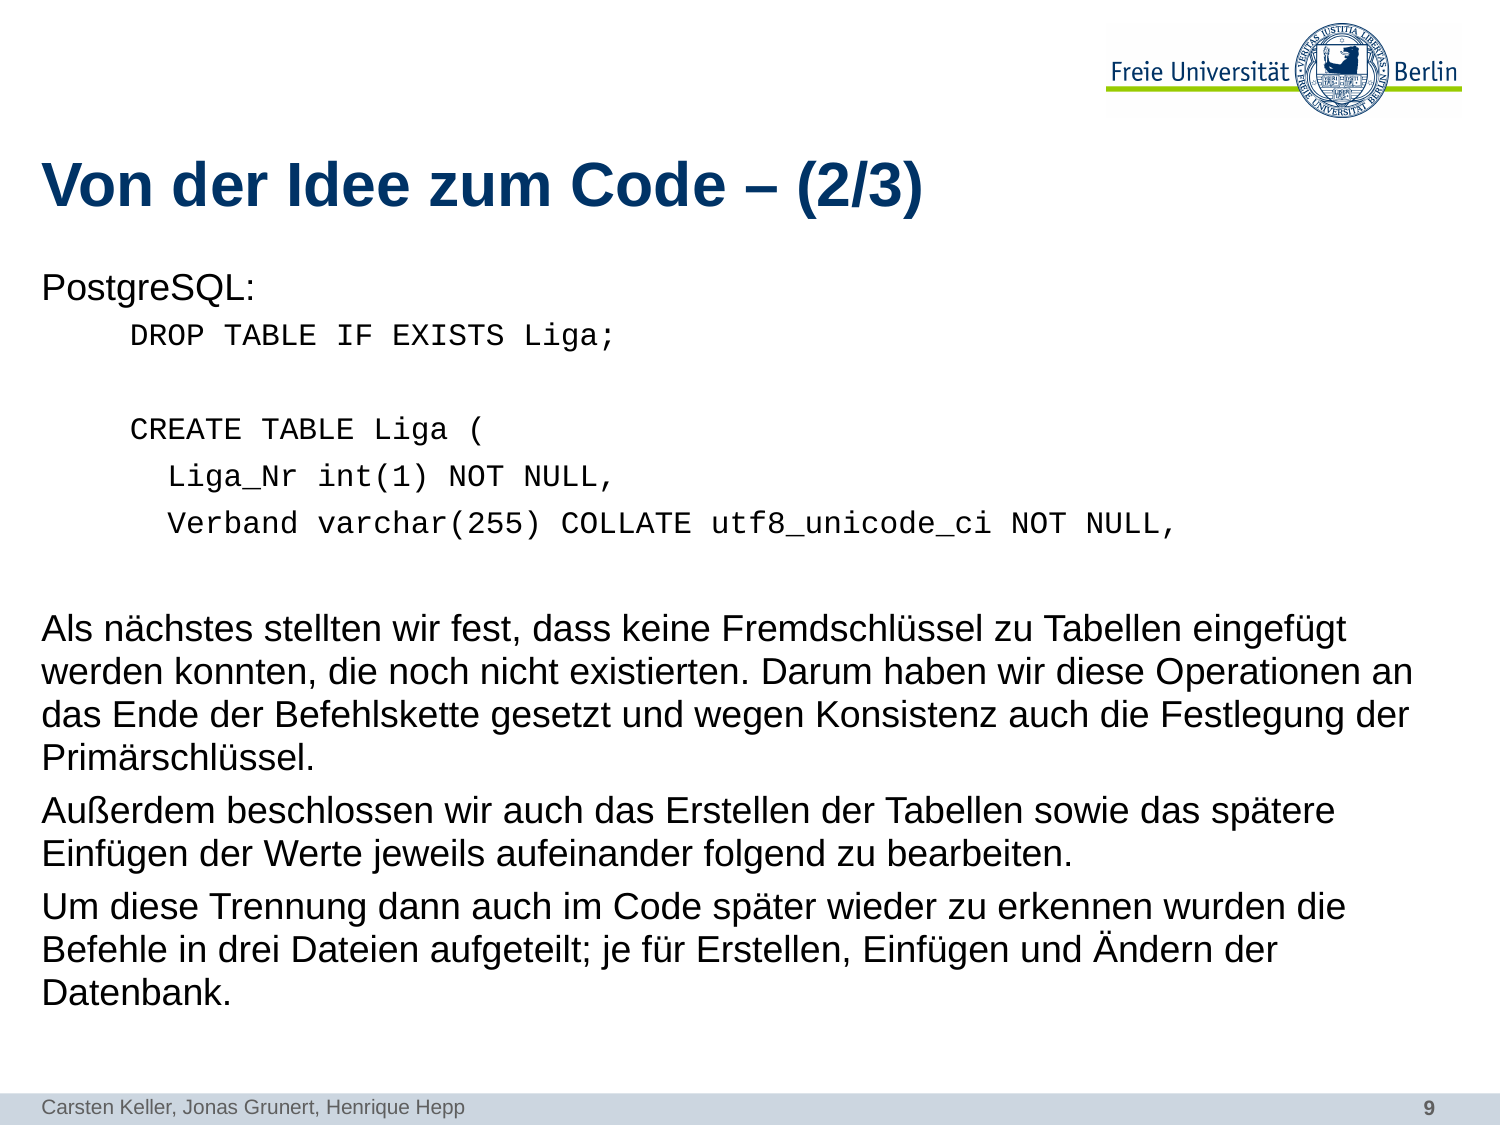

# Von der Idee zum Code – (2/3)
PostgreSQL:
DROP TABLE IF EXISTS Liga;
CREATE TABLE Liga (
 Liga_Nr int(1) NOT NULL,
 Verband varchar(255) COLLATE utf8_unicode_ci NOT NULL,
Als nächstes stellten wir fest, dass keine Fremdschlüssel zu Tabellen eingefügt werden konnten, die noch nicht existierten. Darum haben wir diese Operationen an das Ende der Befehlskette gesetzt und wegen Konsistenz auch die Festlegung der Primärschlüssel.
Außerdem beschlossen wir auch das Erstellen der Tabellen sowie das spätere Einfügen der Werte jeweils aufeinander folgend zu bearbeiten.
Um diese Trennung dann auch im Code später wieder zu erkennen wurden die Befehle in drei Dateien aufgeteilt; je für Erstellen, Einfügen und Ändern der Datenbank.